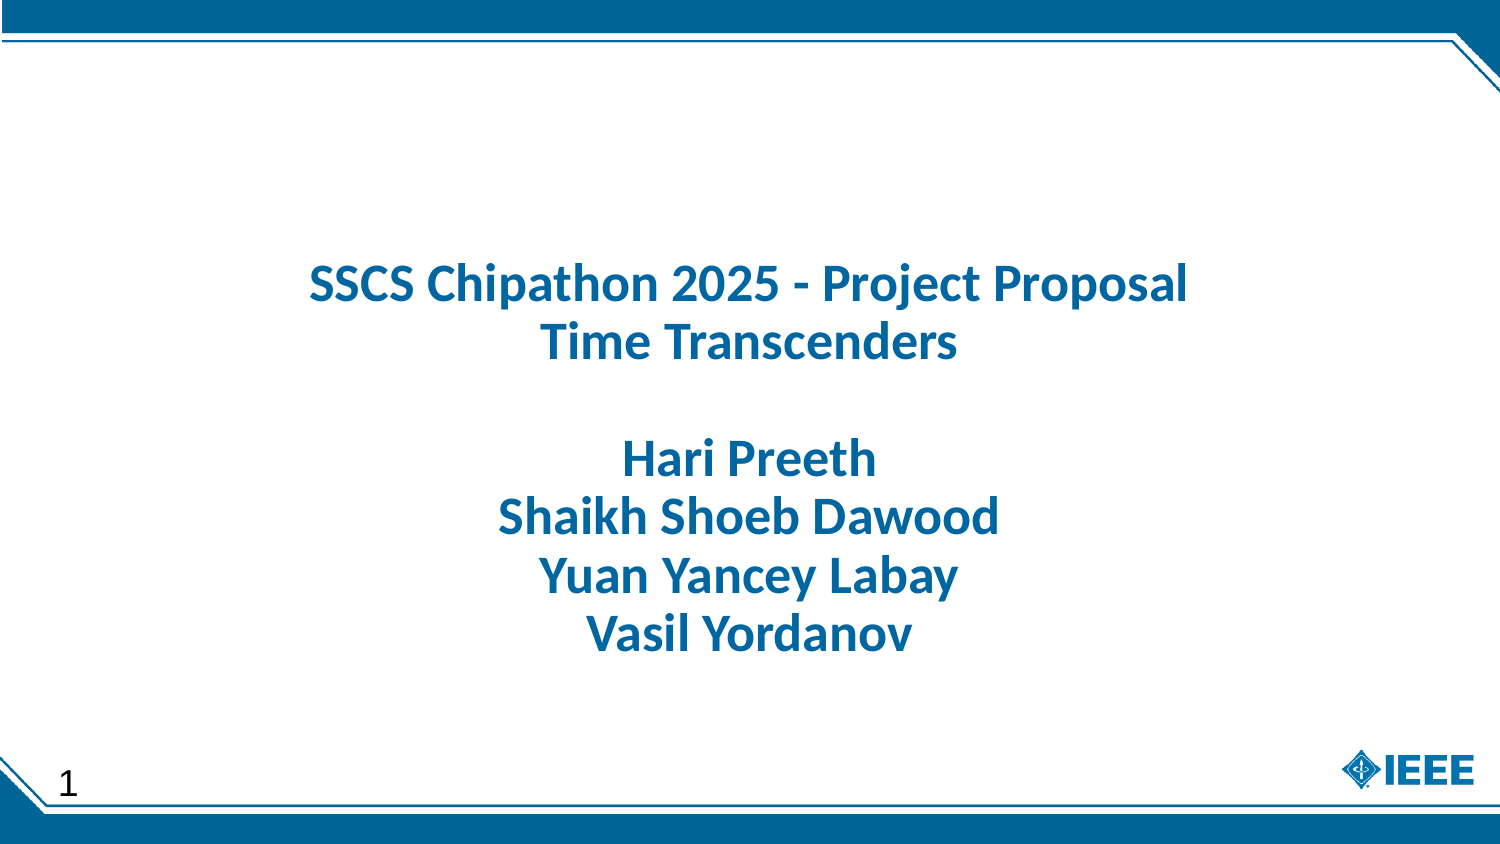

# SSCS Chipathon 2025 - Project Proposal Time Transcenders Hari Preeth Shaikh Shoeb Dawood Yuan Yancey Labay Vasil Yordanov